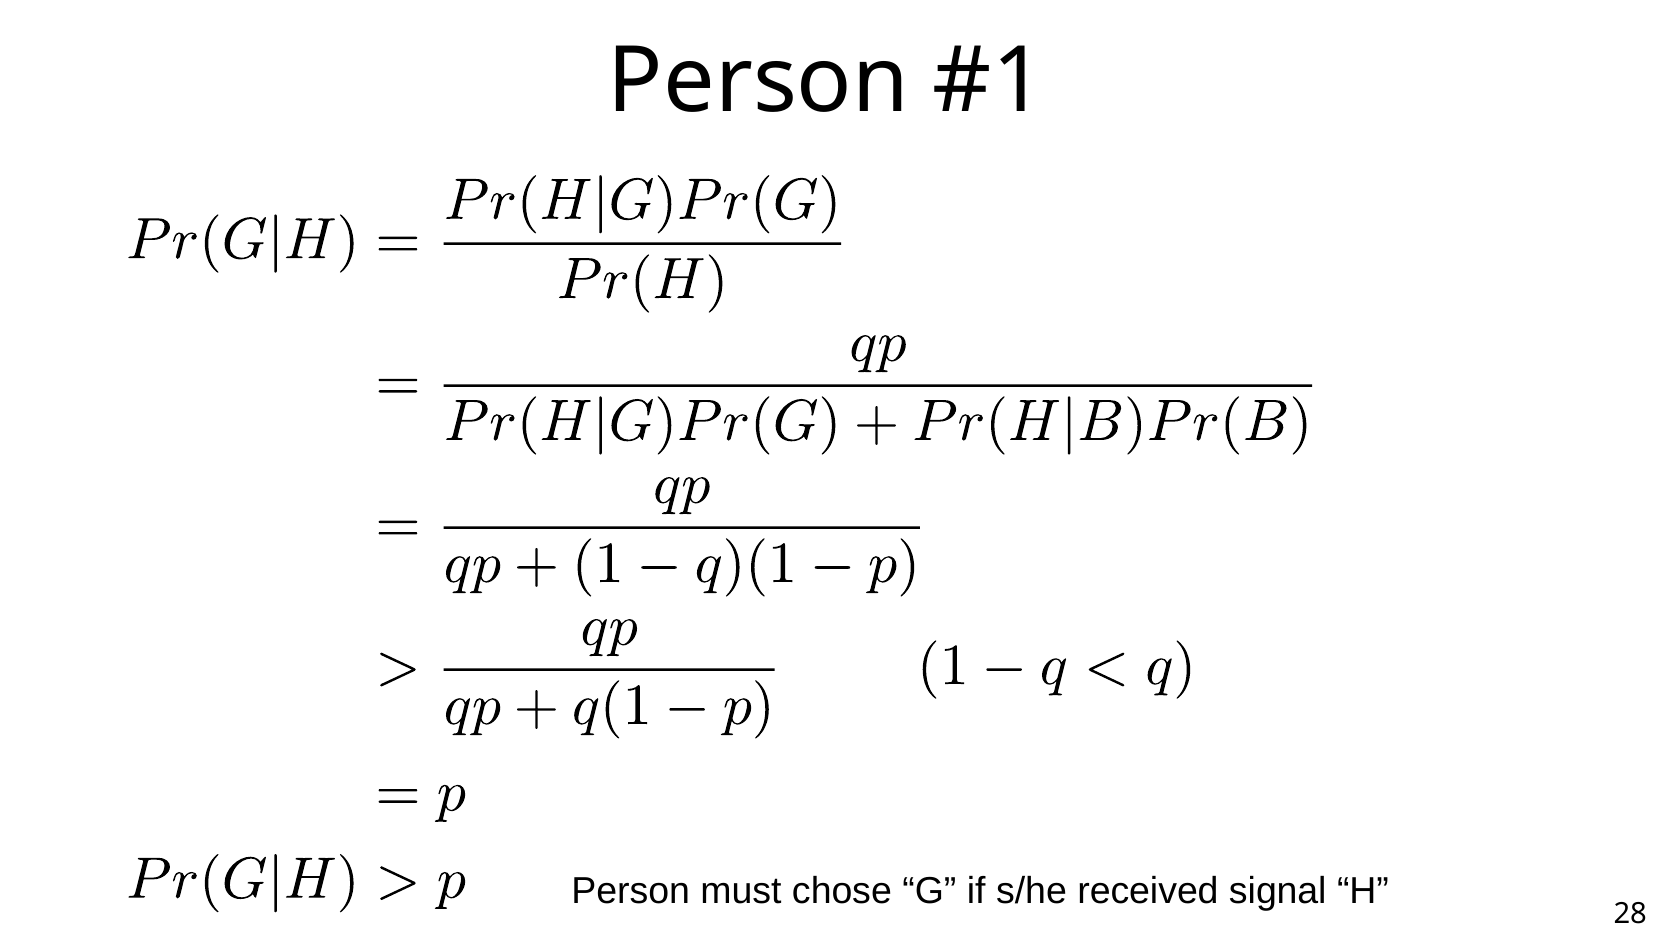

# Person #1
Person must chose “G” if s/he received signal “H”
28